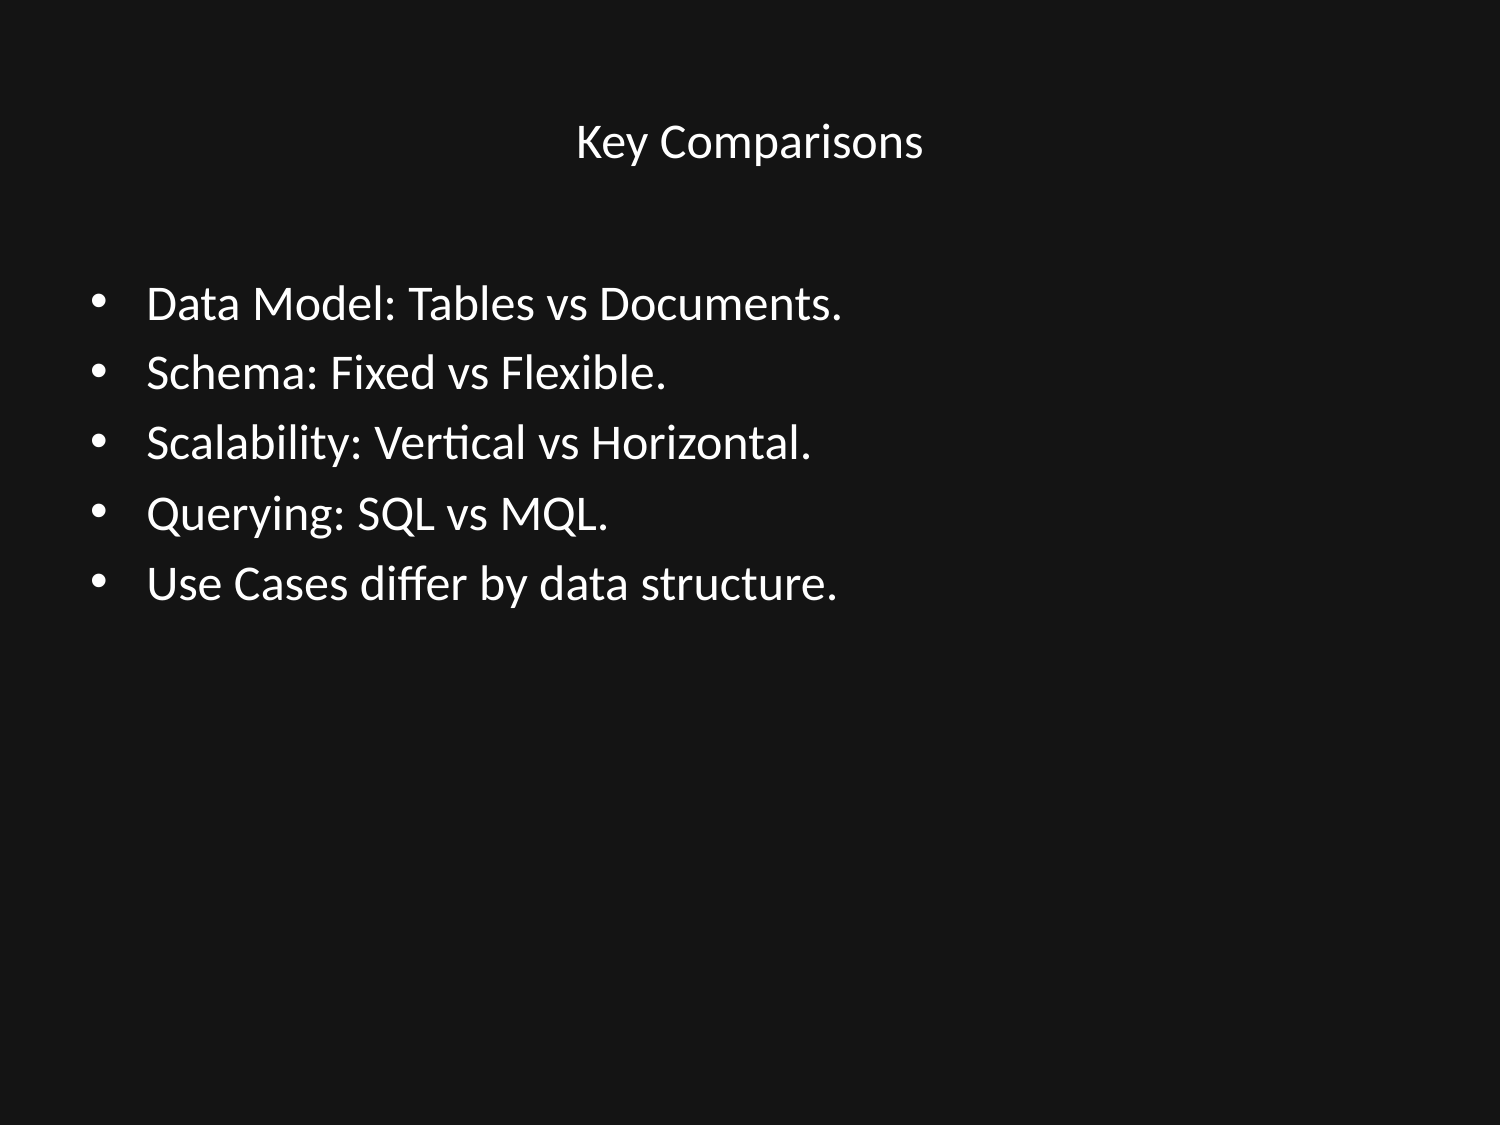

# Key Comparisons
Data Model: Tables vs Documents.
Schema: Fixed vs Flexible.
Scalability: Vertical vs Horizontal.
Querying: SQL vs MQL.
Use Cases differ by data structure.